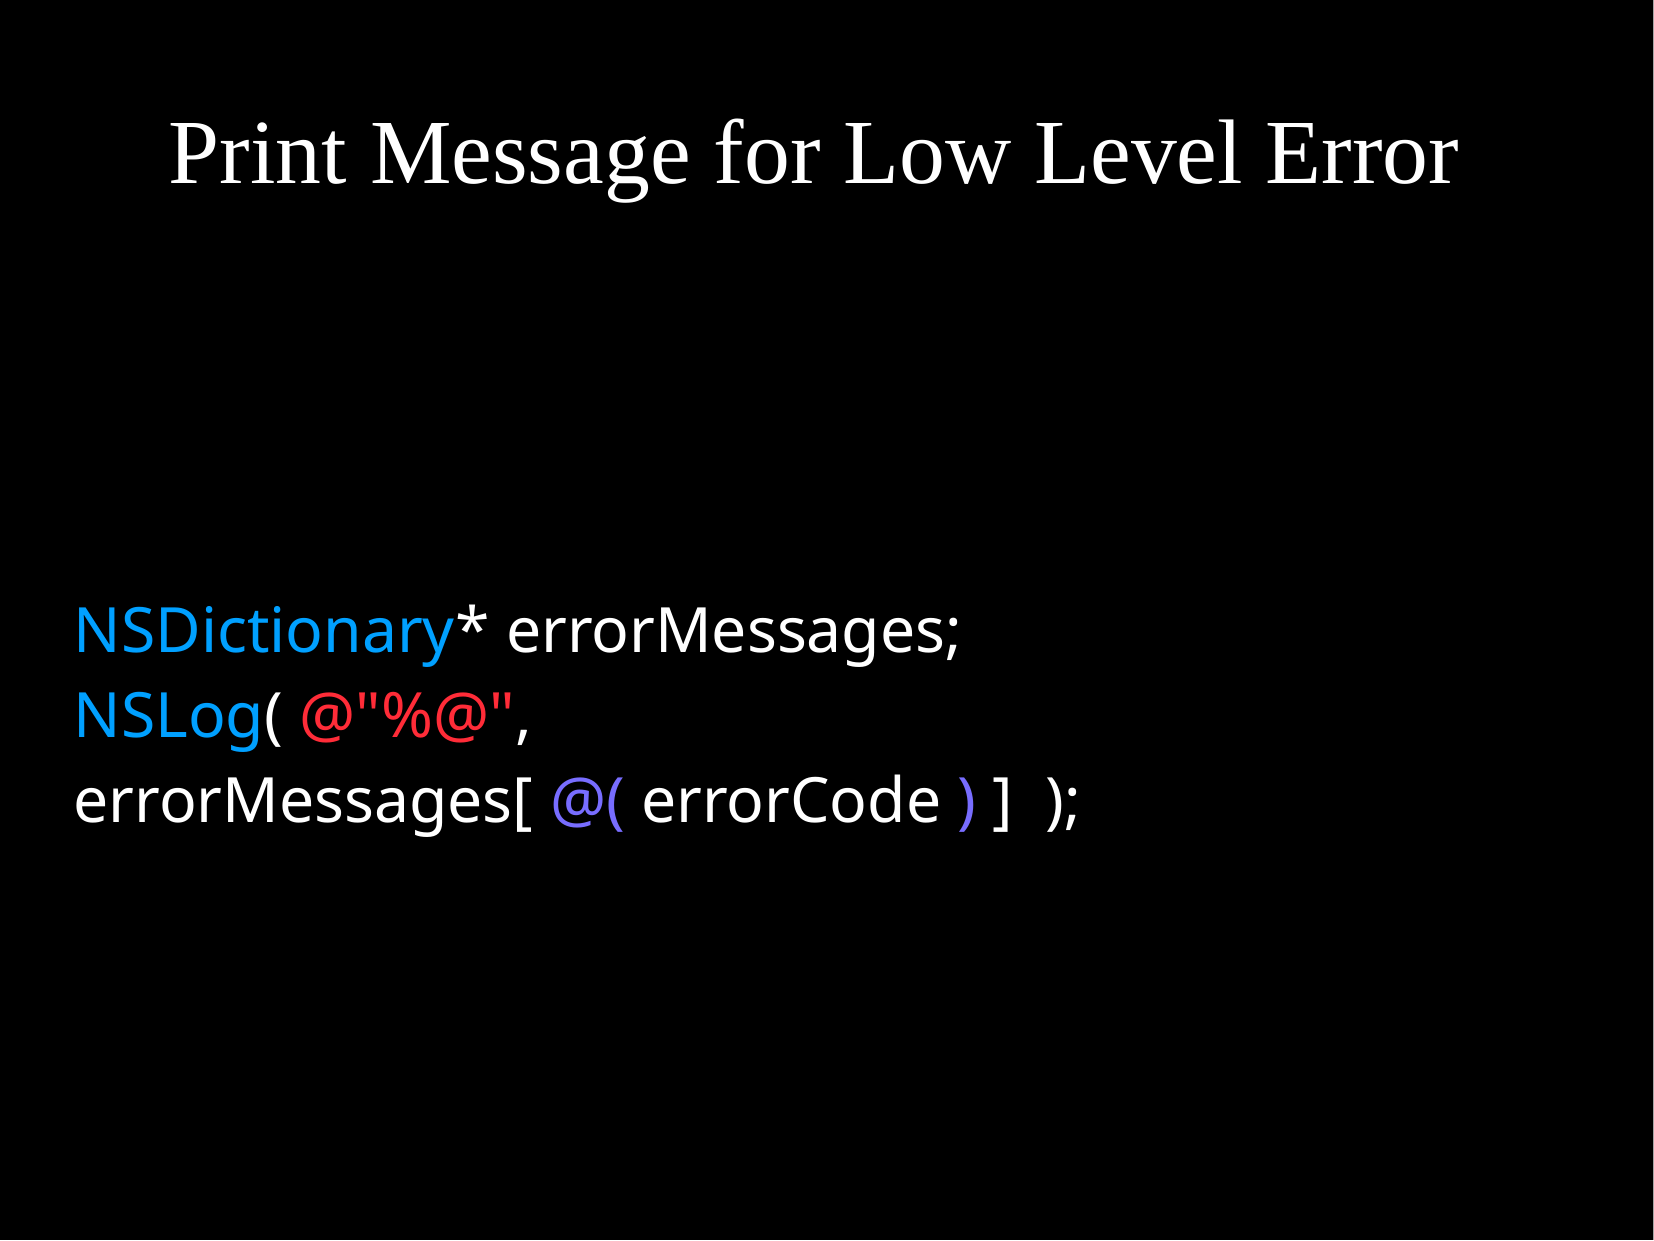

# Print Message for Low Level Error
NSDictionary* errorMessages;
NSLog( @"%@", errorMessages[ @( errorCode ) ] );